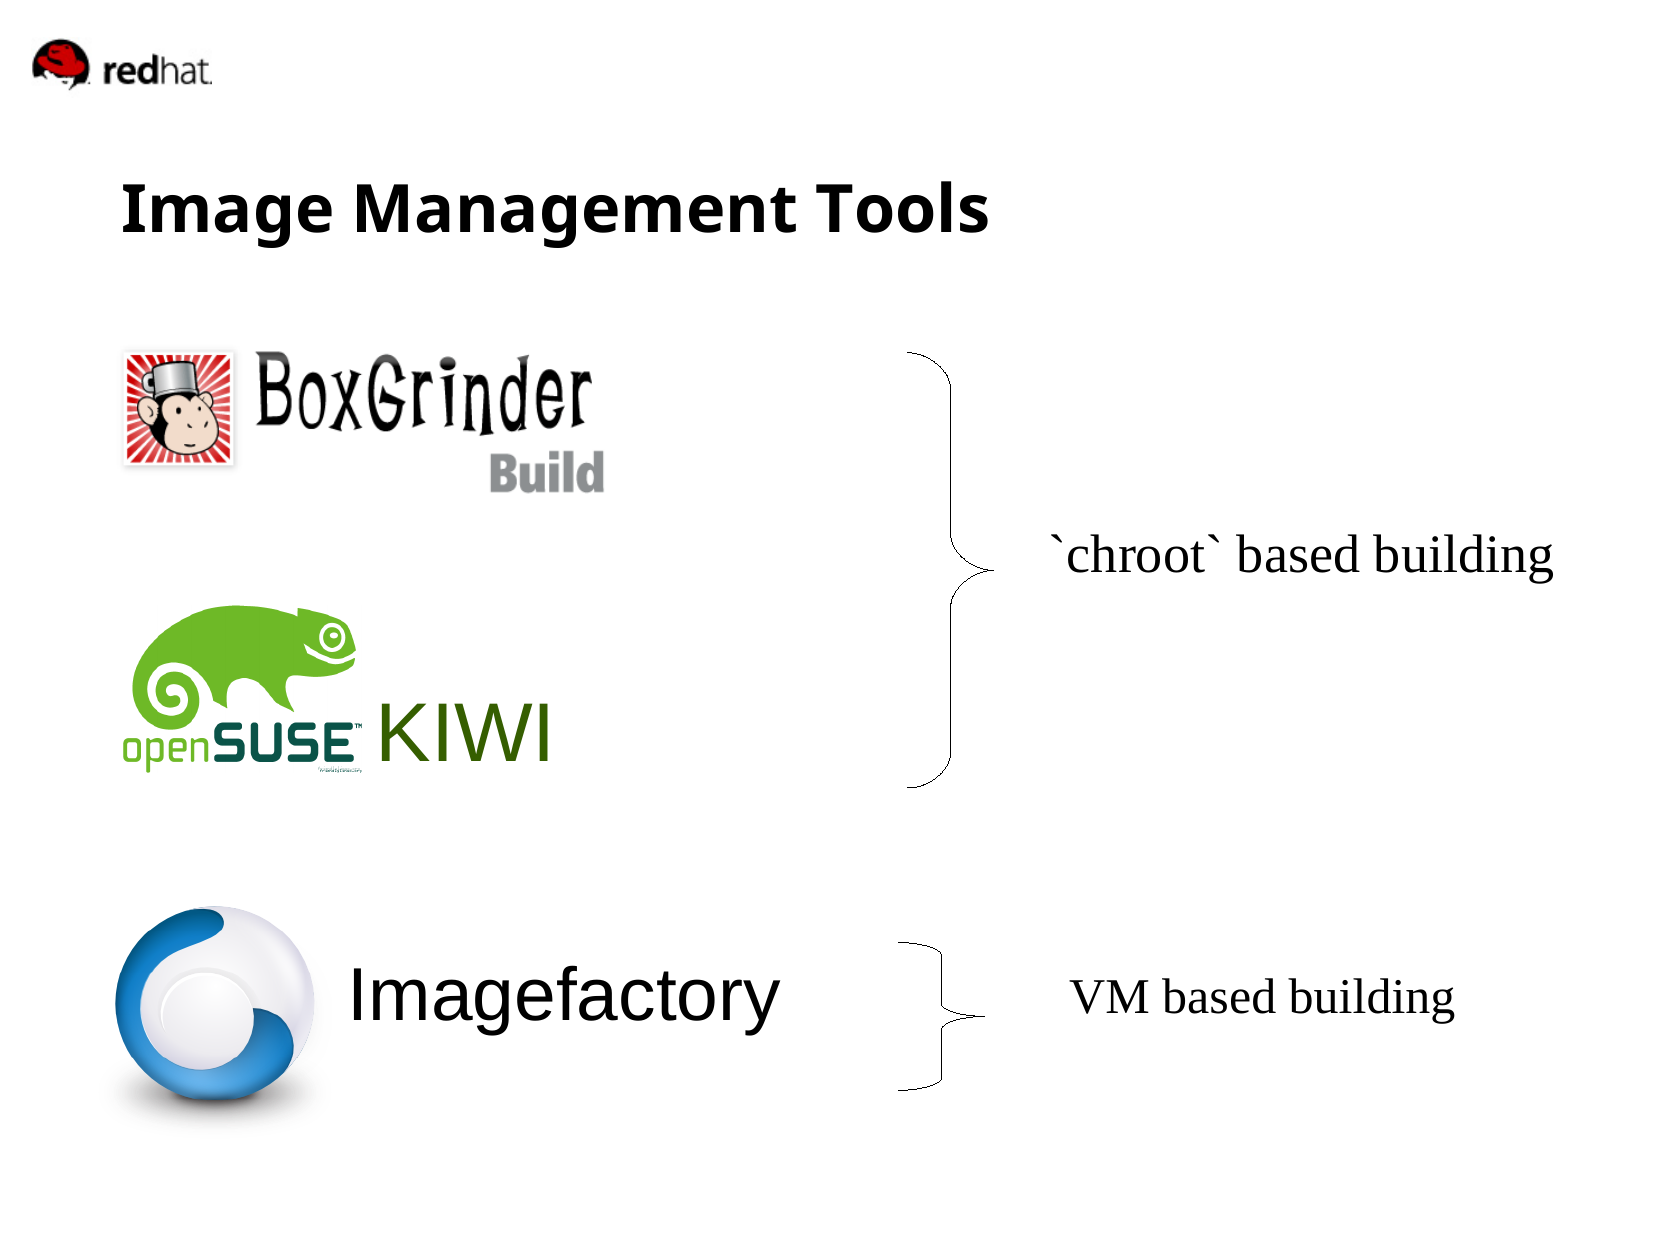

# Image Management Tools
`chroot` based building
KIWI
Imagefactory
VM based building